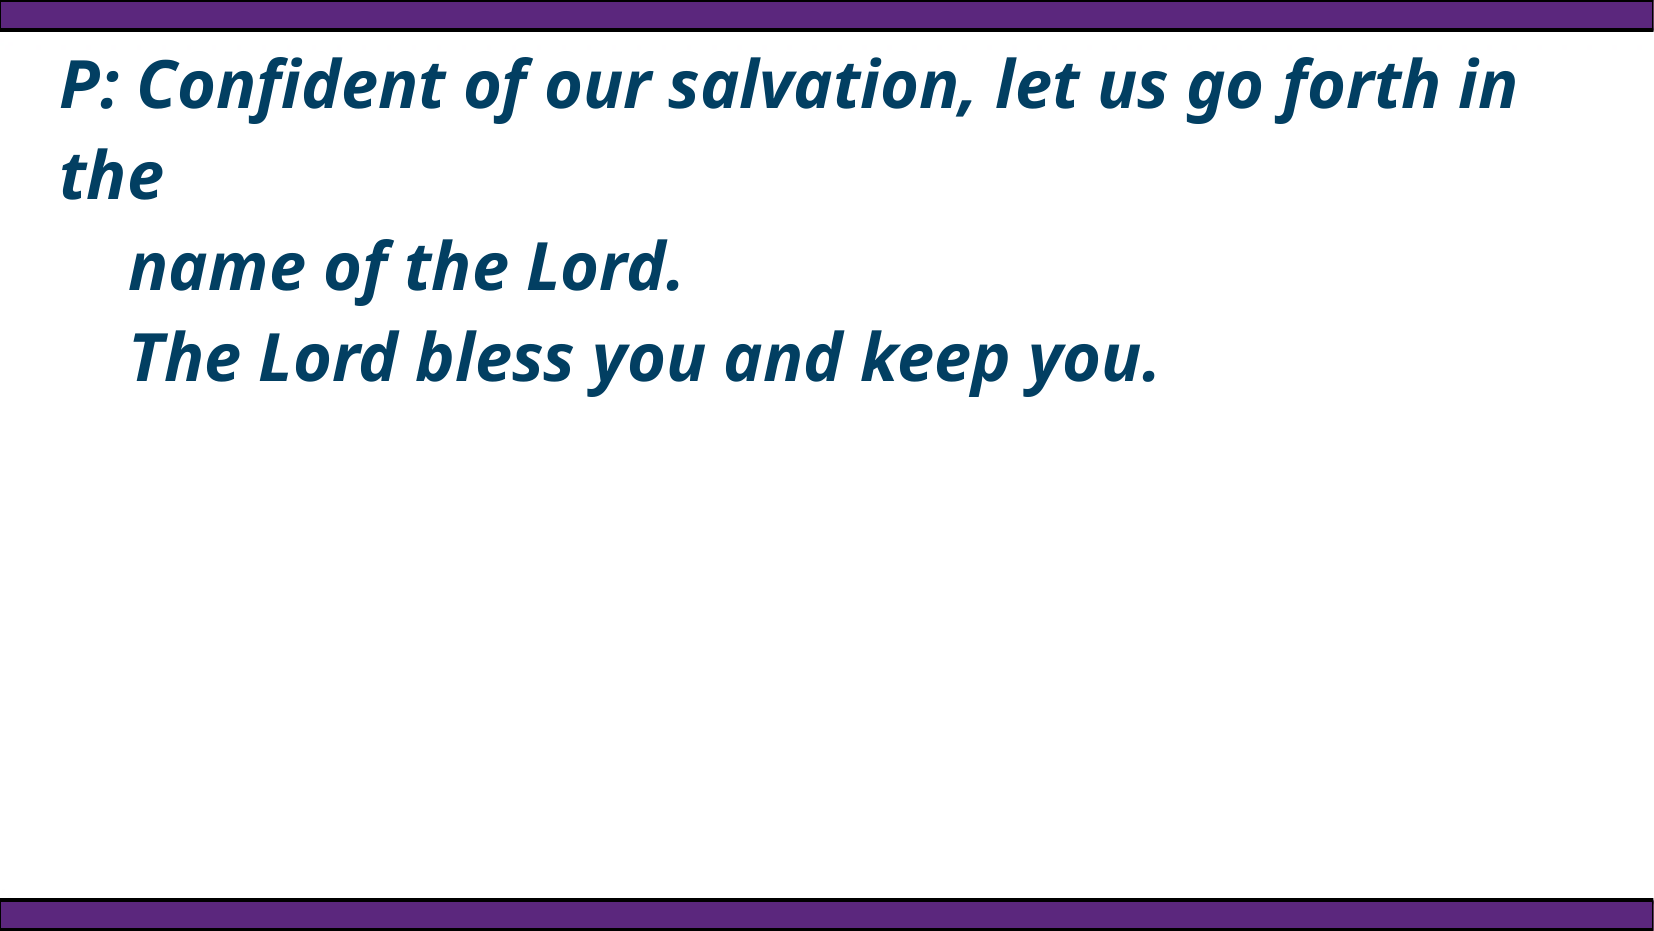

P	: Confident of our salvation, let us go forth in the
 name of the Lord.
 The Lord bless you and keep you.